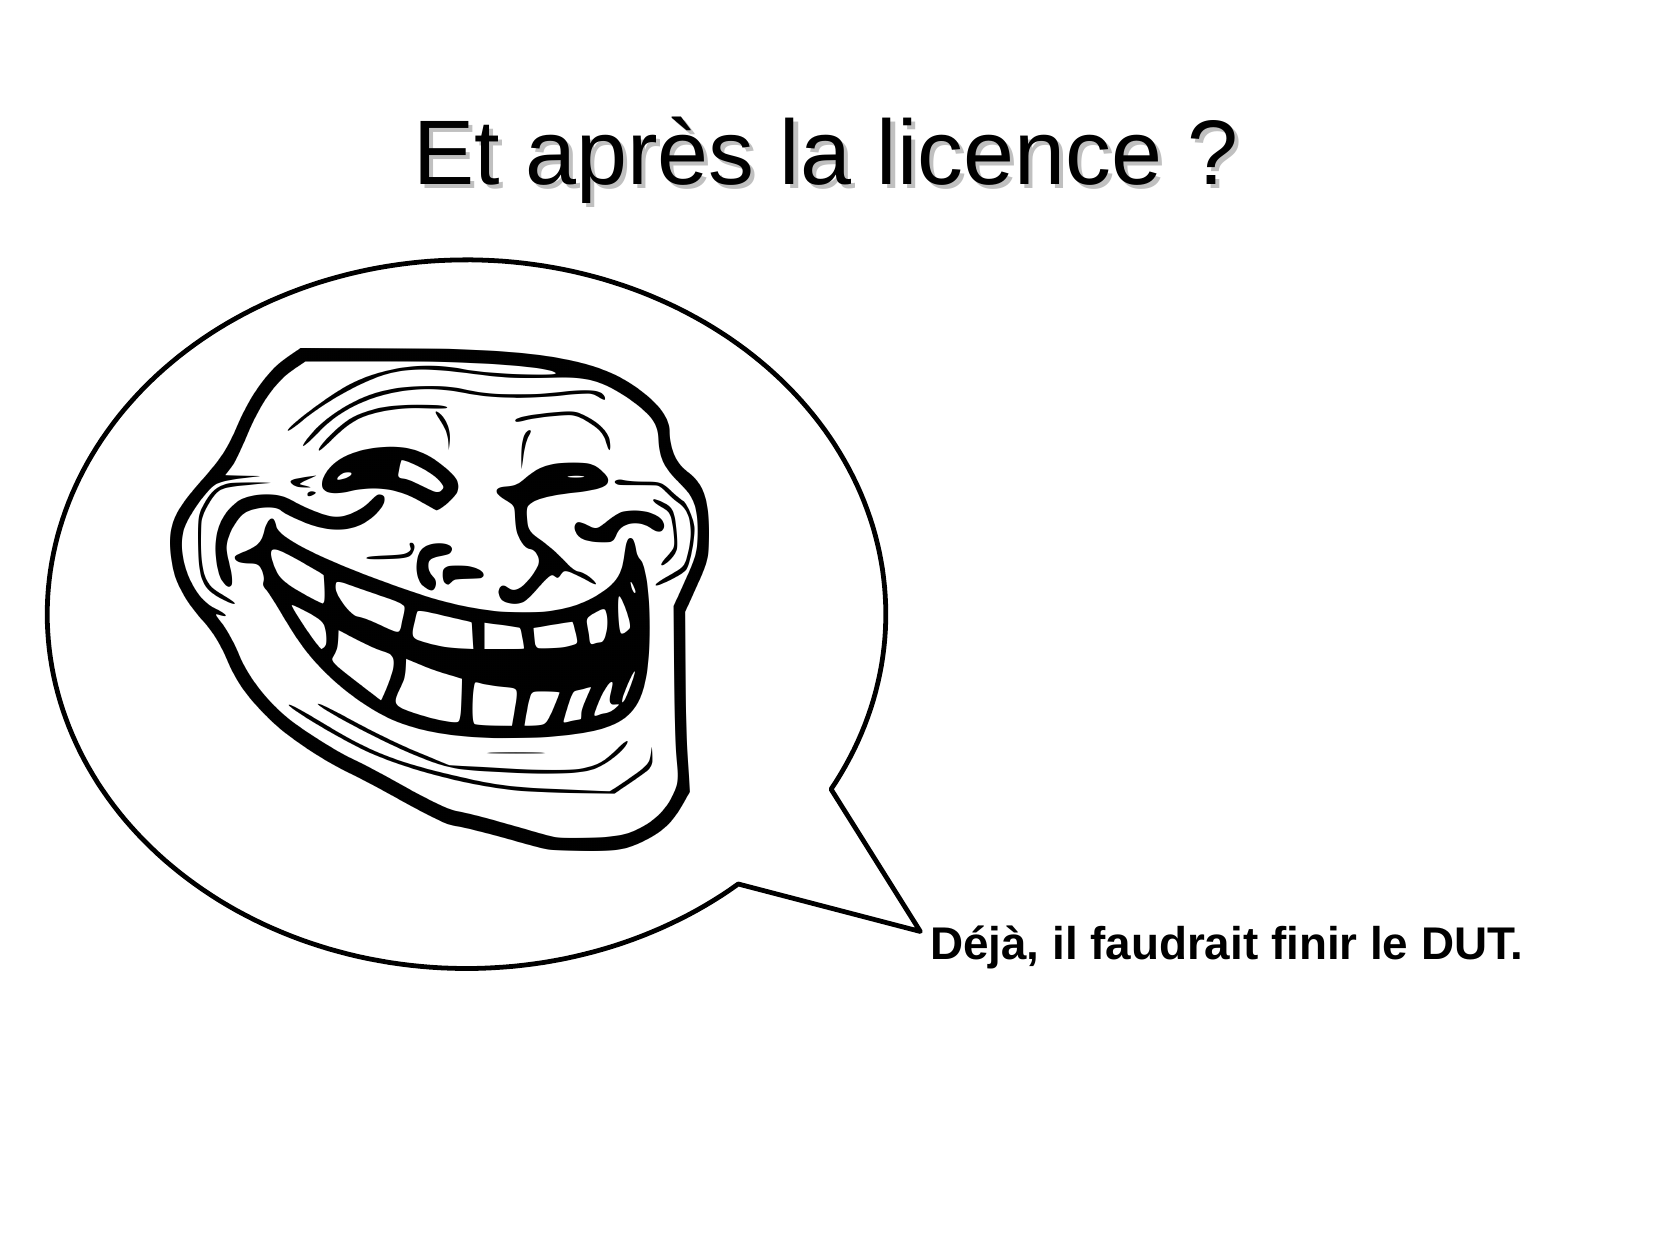

# Et après la licence ?
Déjà, il faudrait finir le DUT.